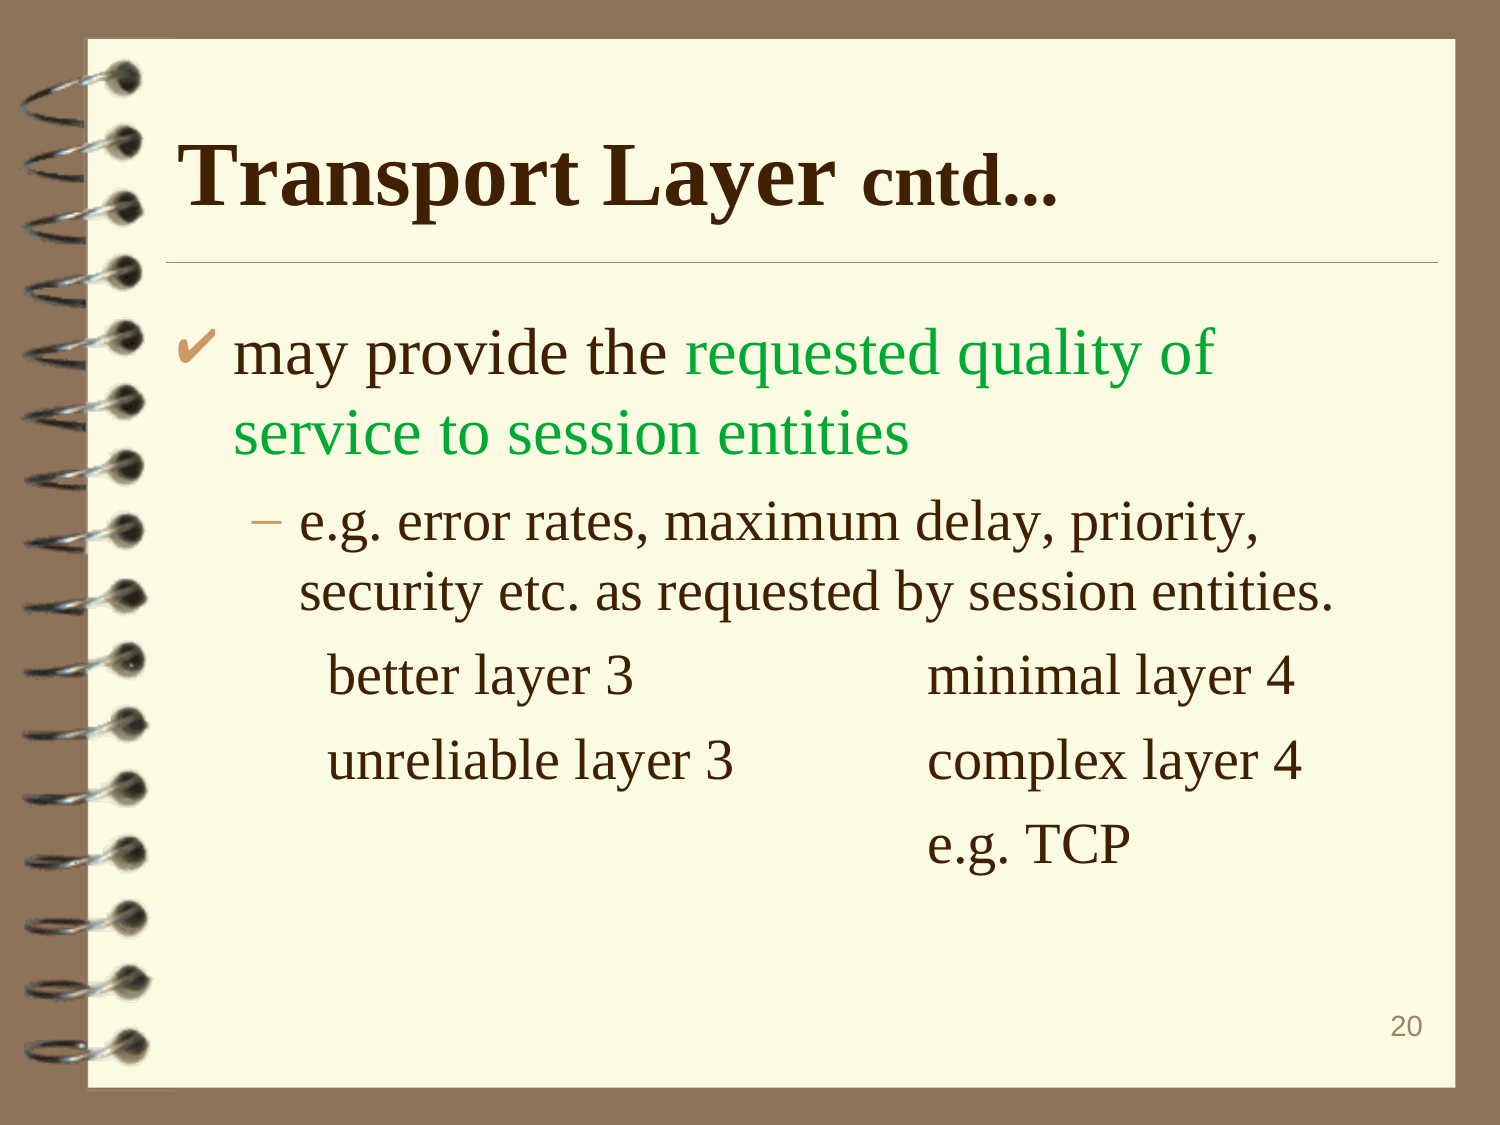

# Transport Layer cntd...
may provide the requested quality of service to session entities
e.g. error rates, maximum delay, priority, security etc. as requested by session entities.
		better layer 3		minimal layer 4
		unreliable layer 3		complex layer 4
						e.g. TCP
20